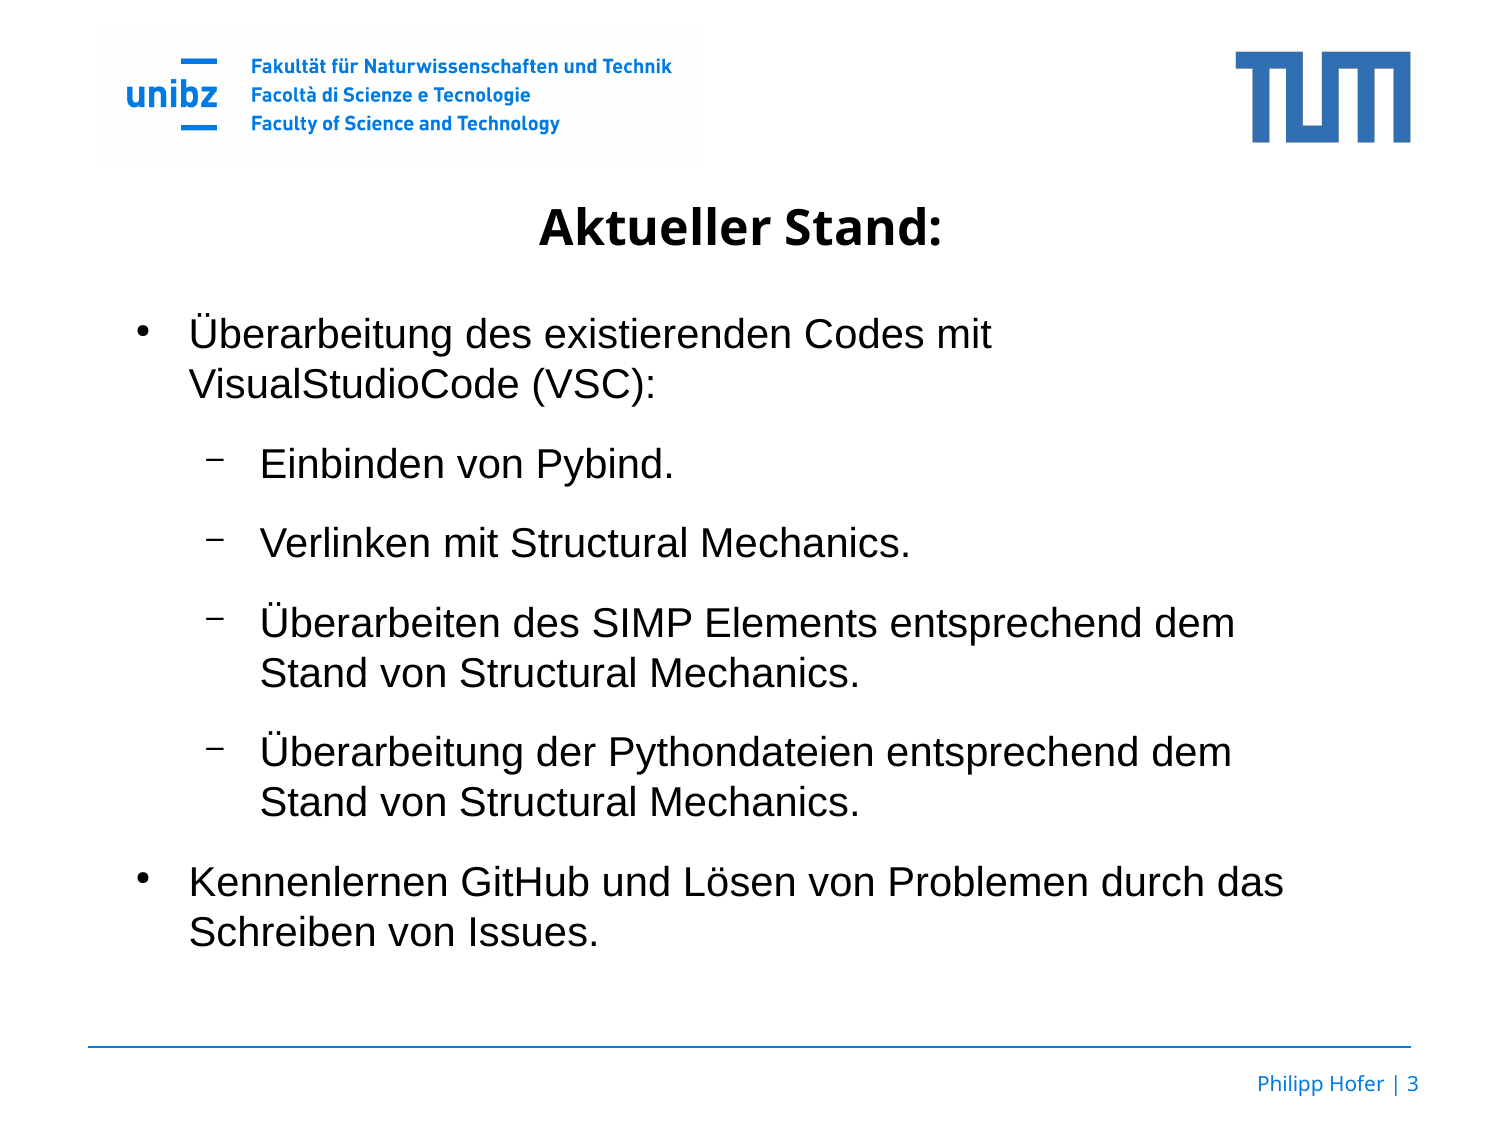

Aktueller Stand:
Überarbeitung des existierenden Codes mit VisualStudioCode (VSC):
Einbinden von Pybind.
Verlinken mit Structural Mechanics.
Überarbeiten des SIMP Elements entsprechend dem Stand von Structural Mechanics.
Überarbeitung der Pythondateien entsprechend dem Stand von Structural Mechanics.
Kennenlernen GitHub und Lösen von Problemen durch das Schreiben von Issues.